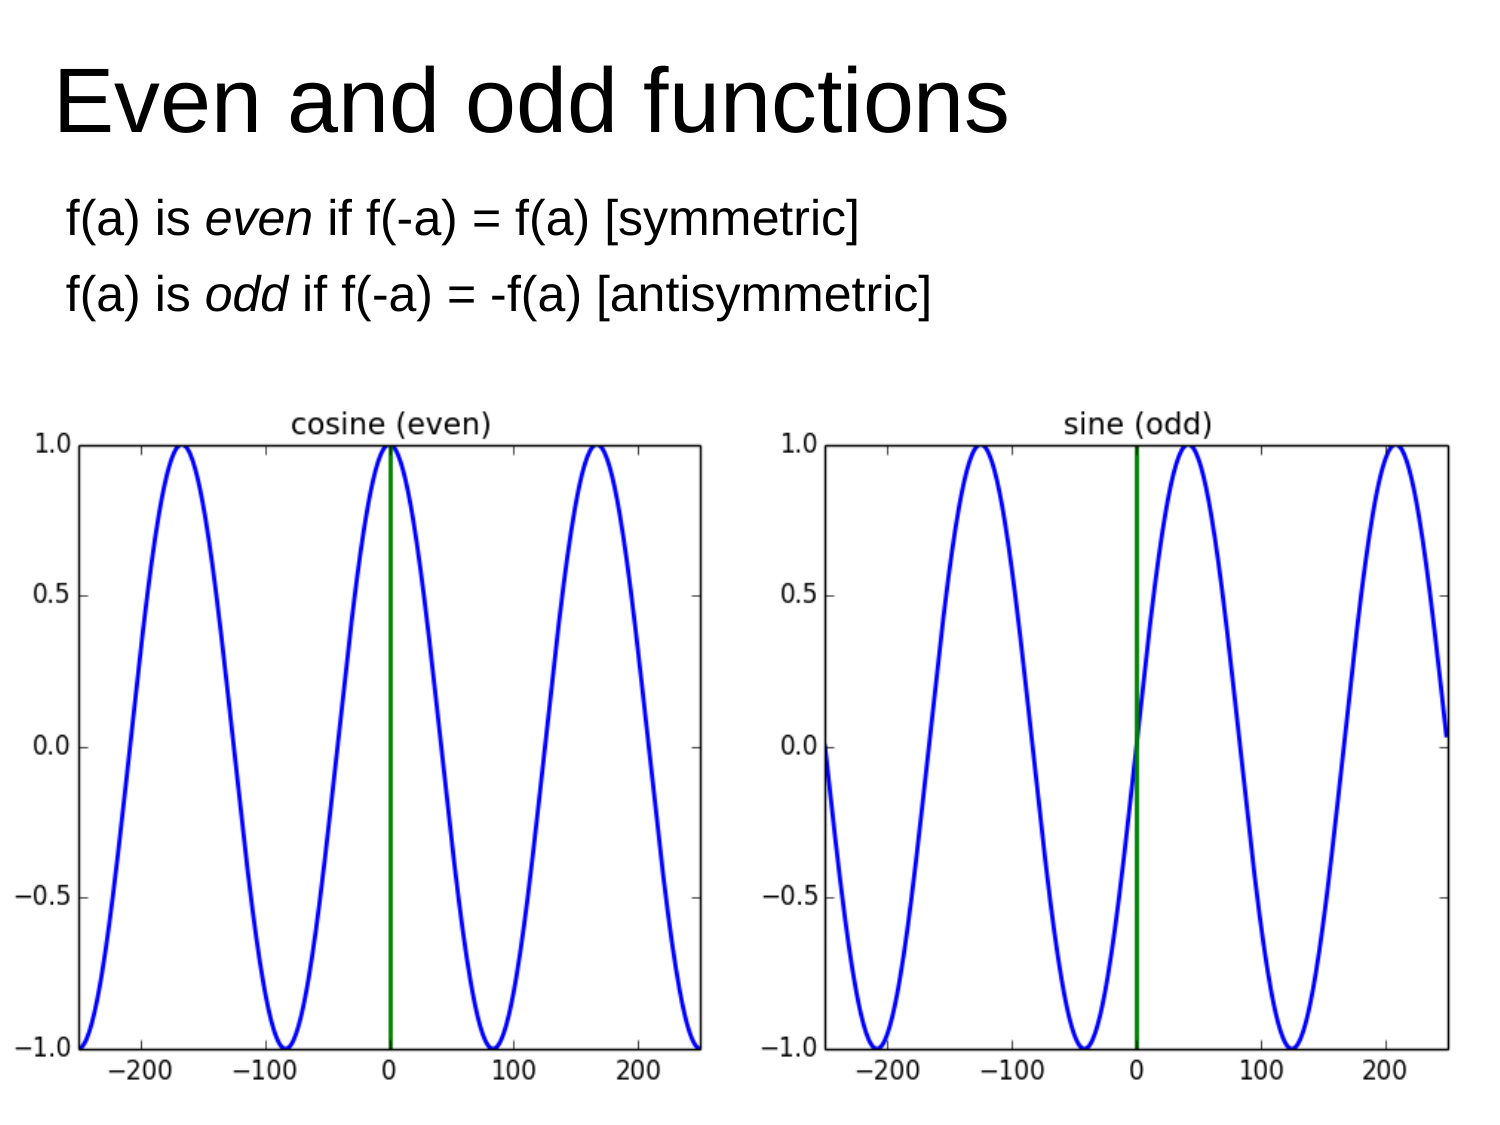

# Even and odd functions
f(a) is even if f(-a) = f(a) [symmetric]
f(a) is odd if f(-a) = -f(a) [antisymmetric]